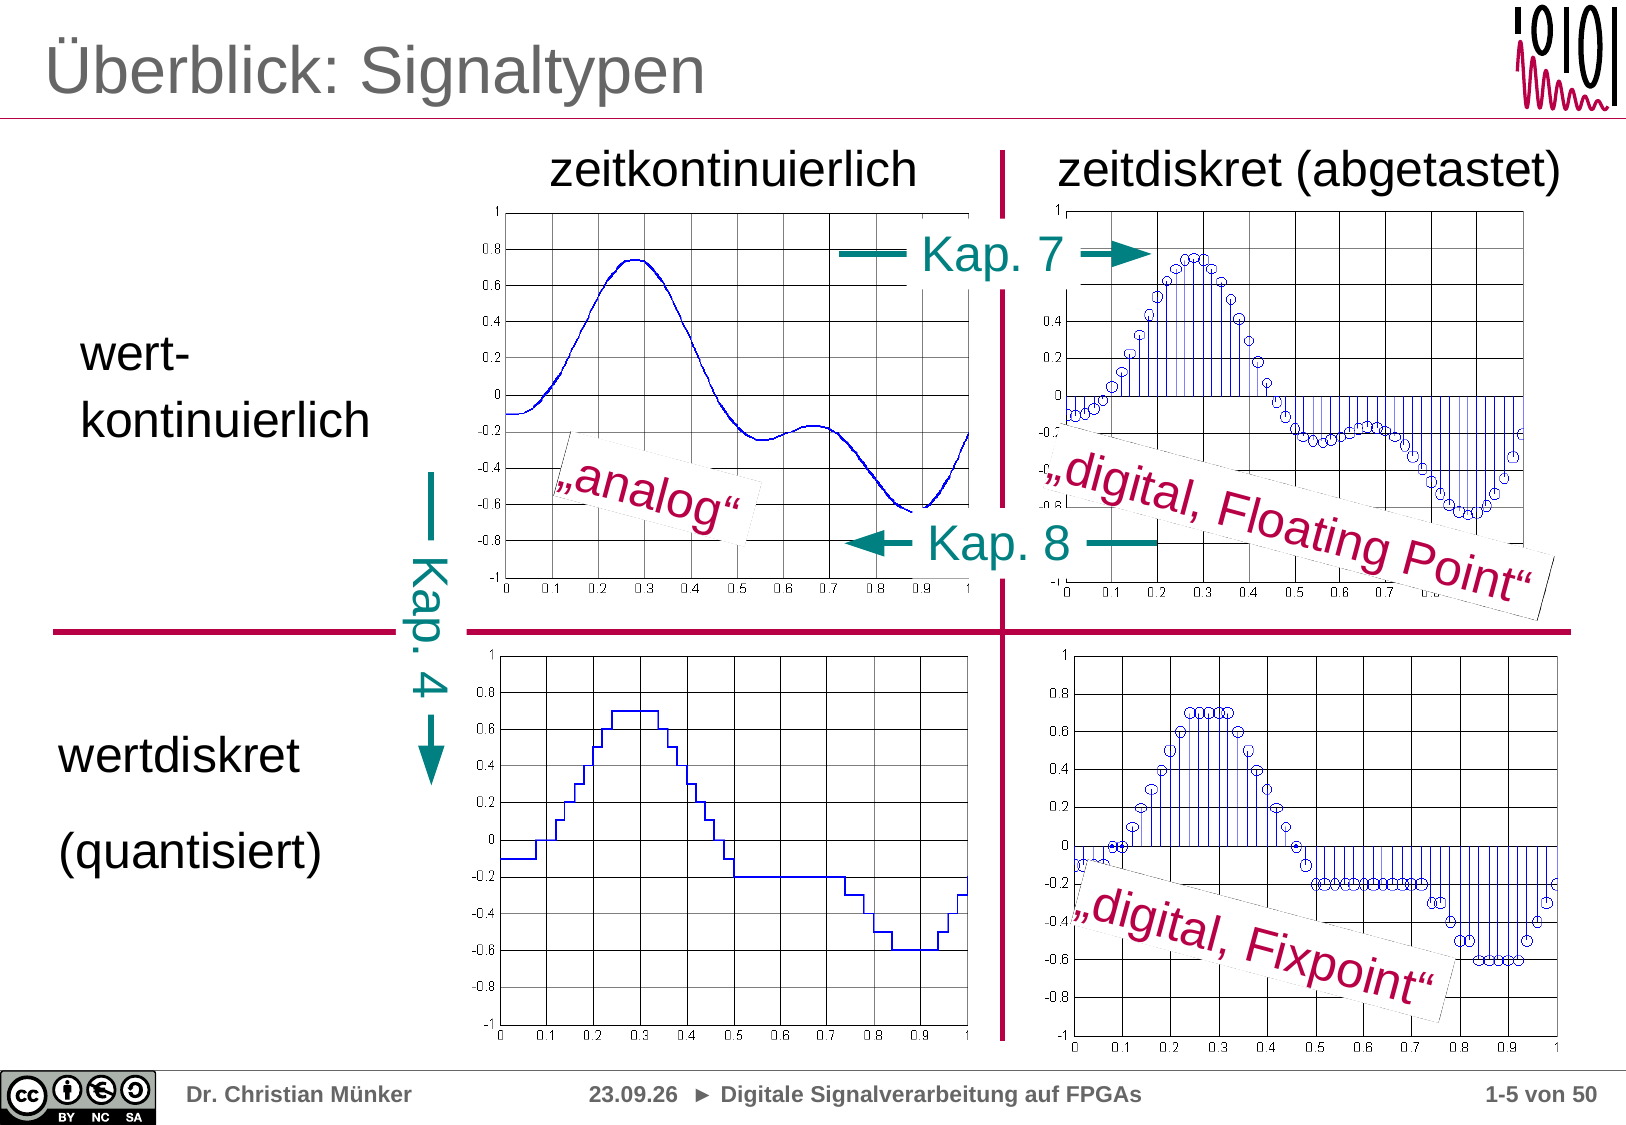

Überblick: Signaltypen
# zeitkontinuierlich
zeitdiskret (abgetastet)
Kap. 7
wert-kontinuierlich
„analog“
Kap. 4
„digital, Floating Point“
Kap. 8
wertdiskret
(quantisiert)
„digital, Fixpoint“